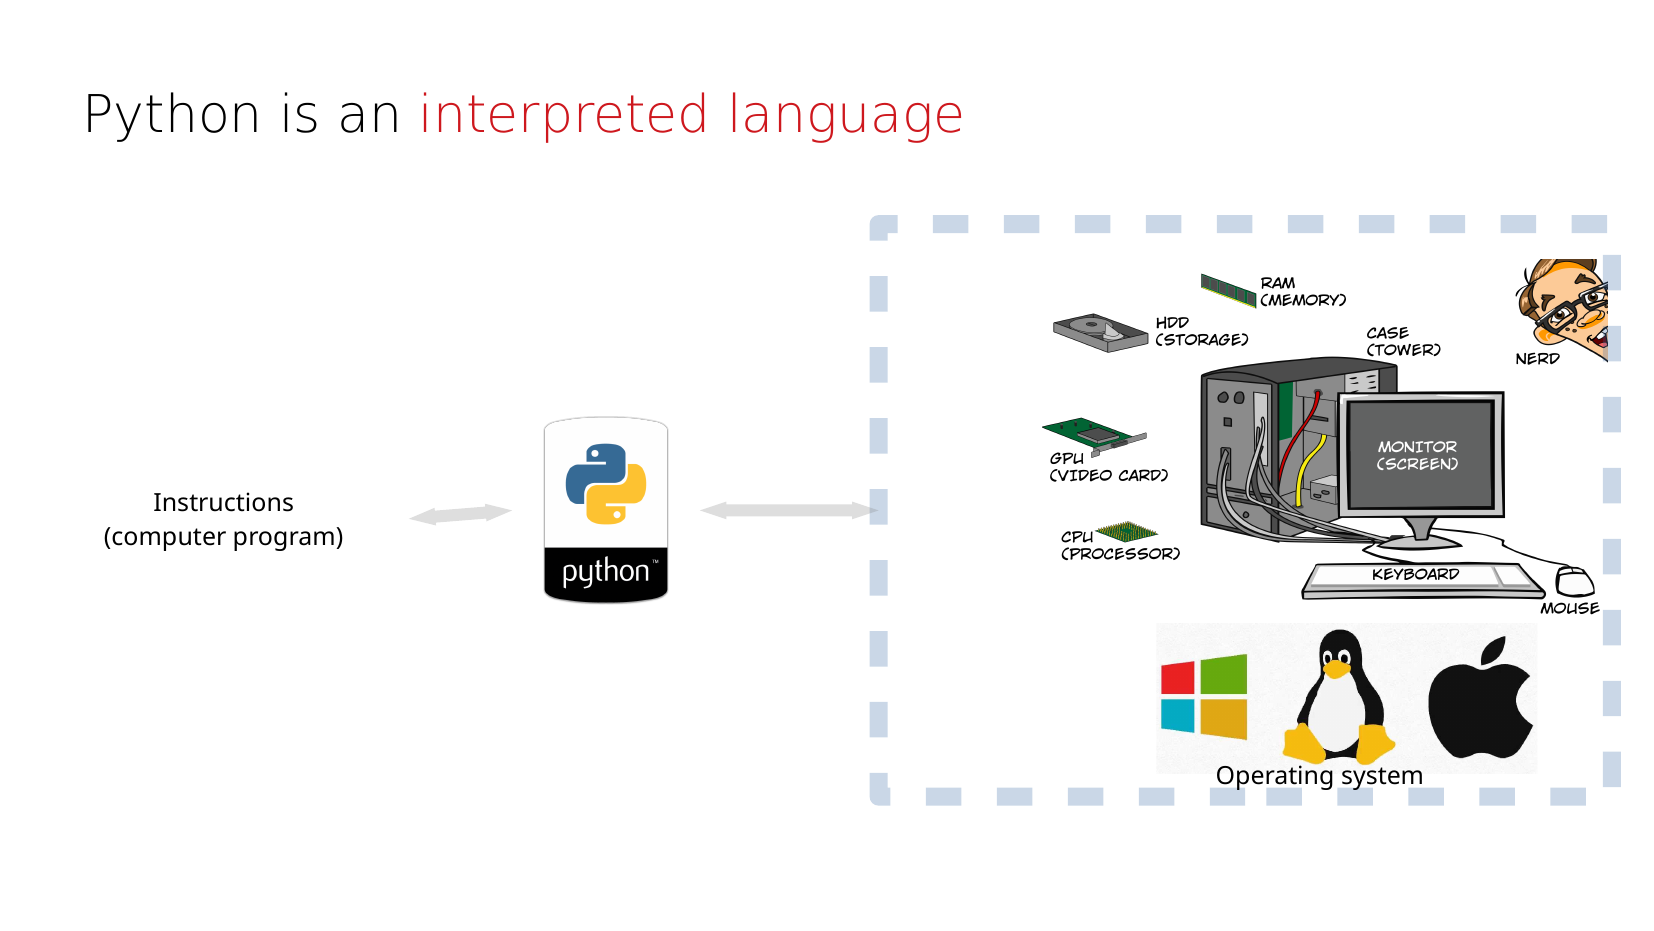

# Python is an interpreted language
Instructions
(computer program)
Operating system